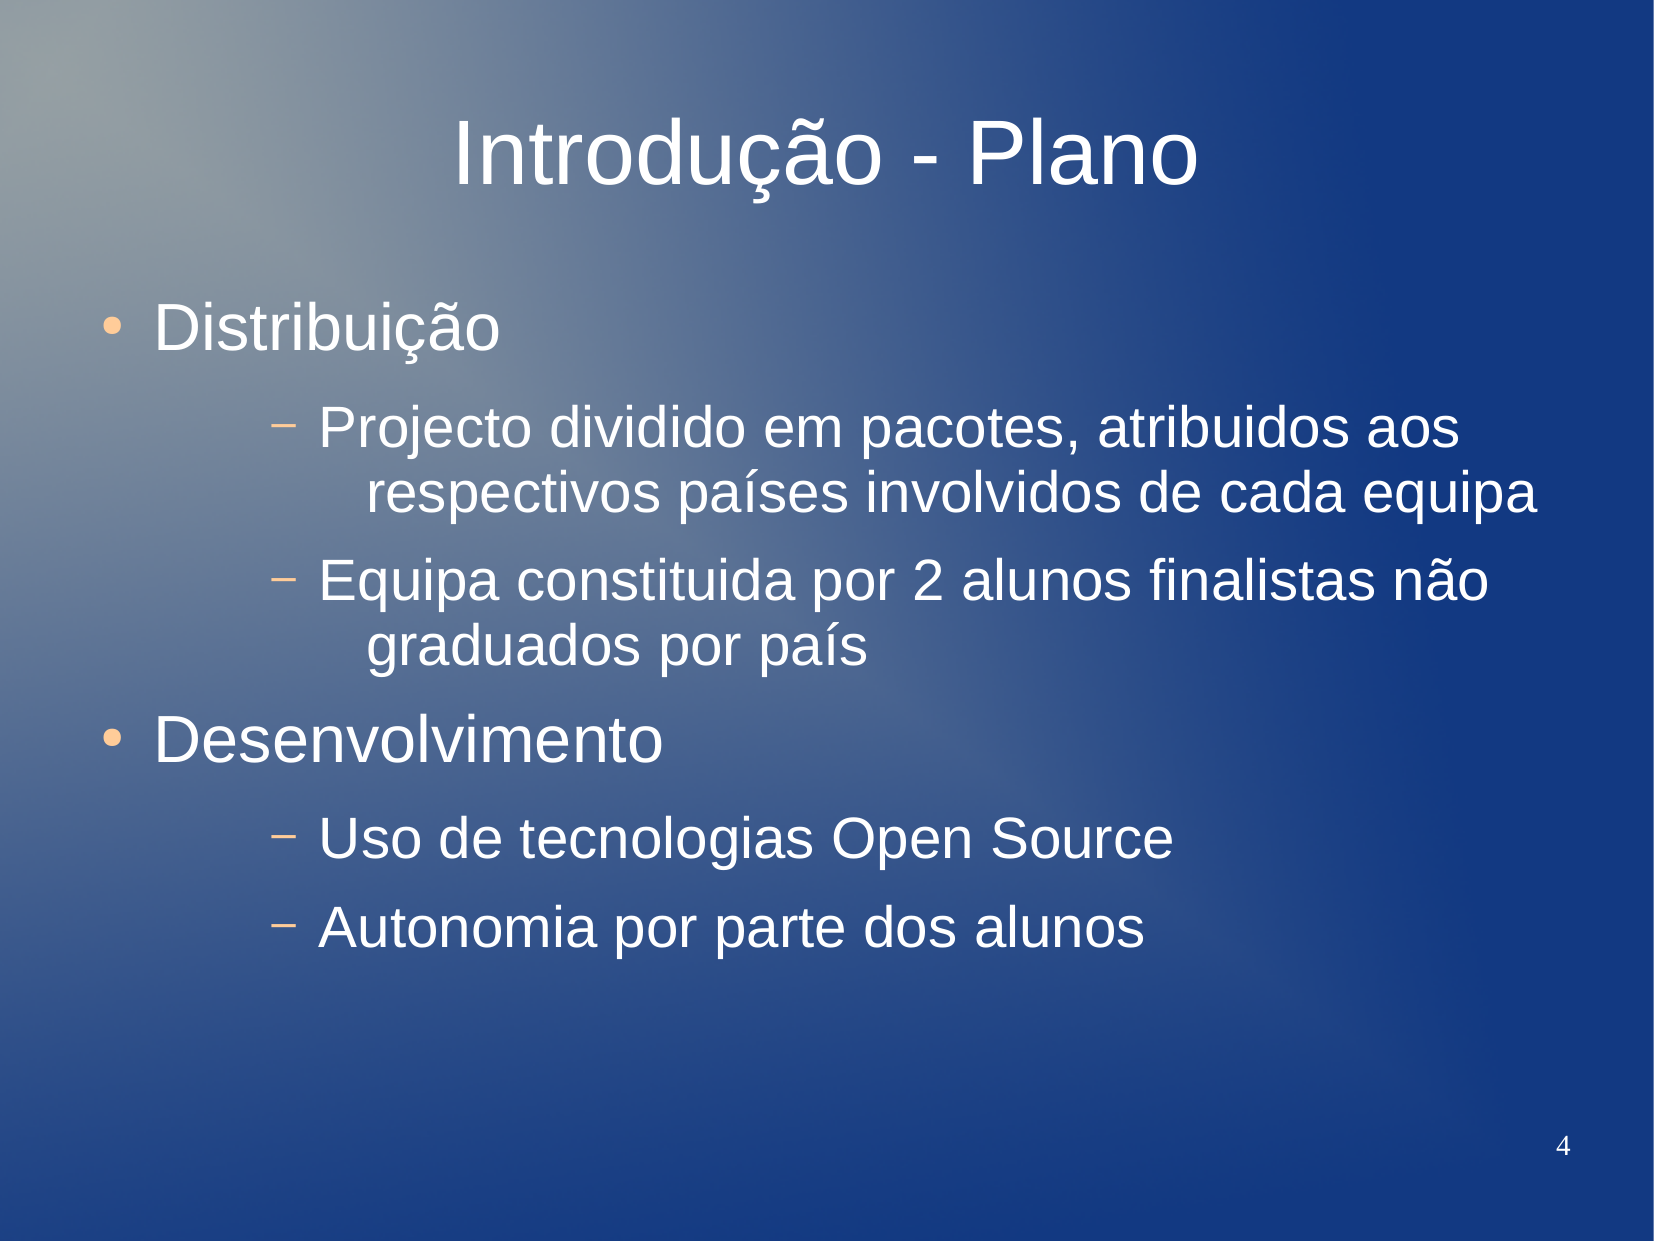

# Introdução - Plano
Distribuição
Projecto dividido em pacotes, atribuidos aos respectivos países involvidos de cada equipa
Equipa constituida por 2 alunos finalistas não graduados por país
Desenvolvimento
Uso de tecnologias Open Source
Autonomia por parte dos alunos
4